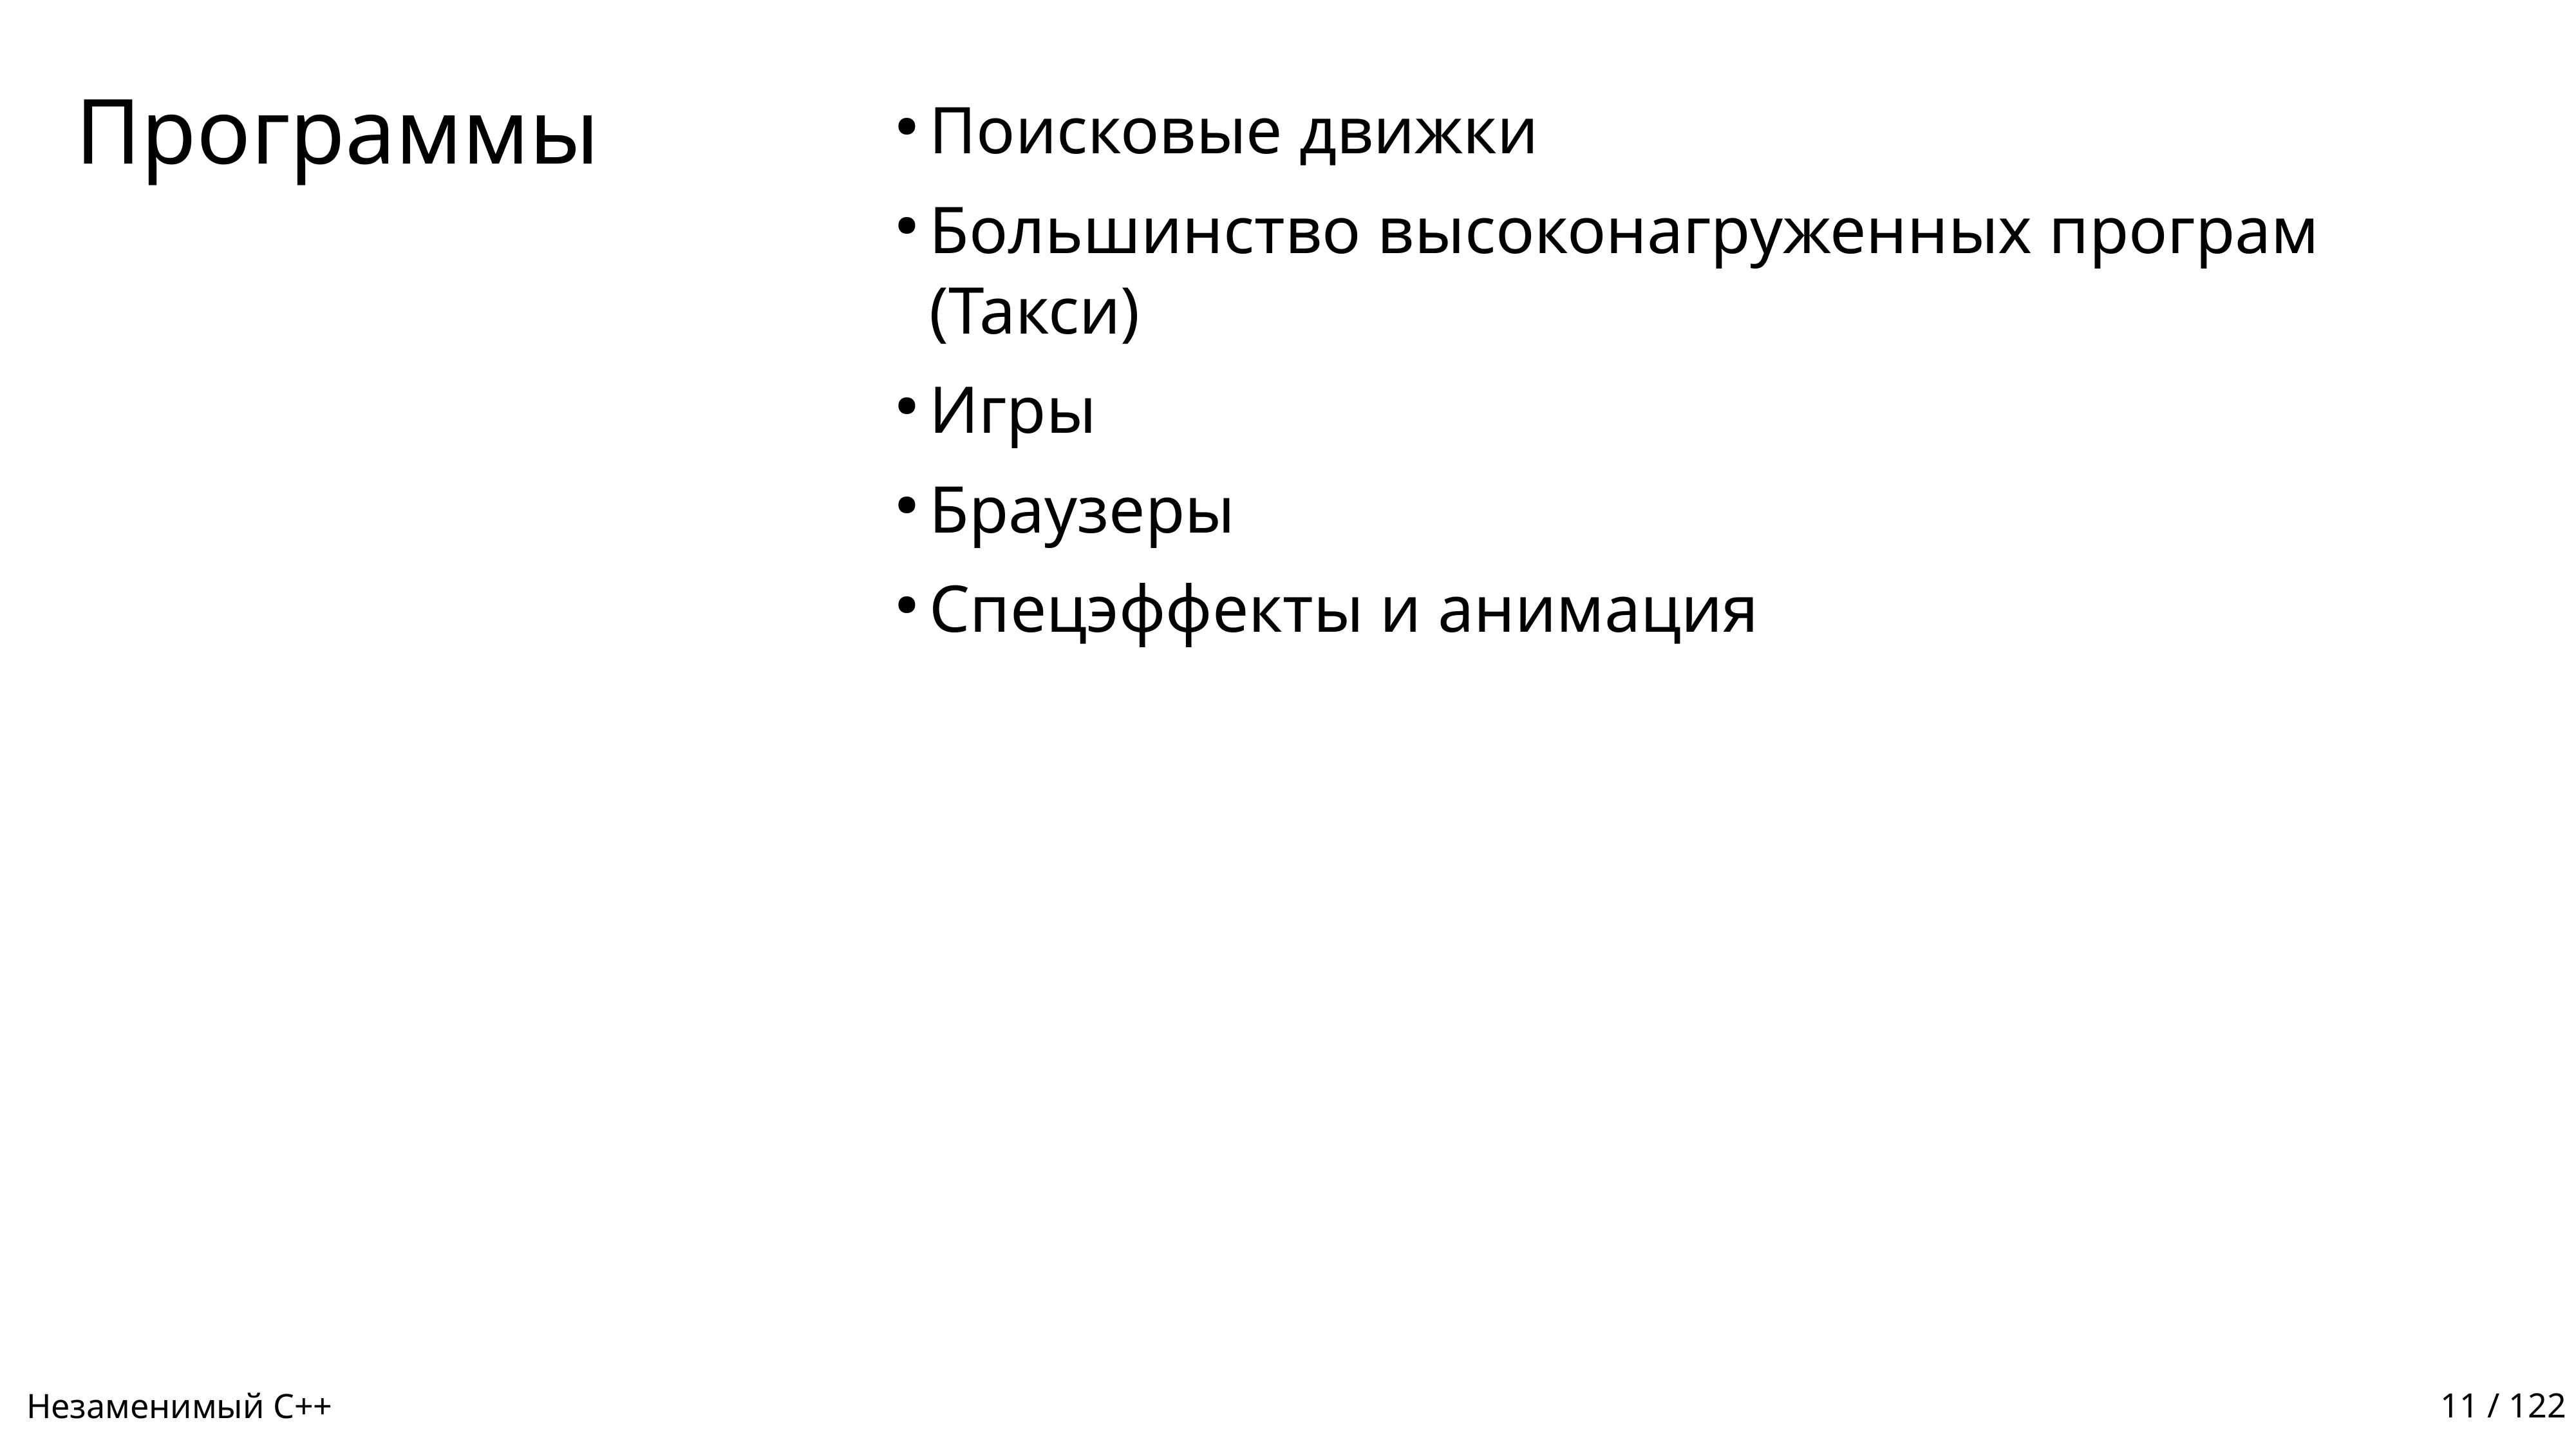

# Программы
Поисковые движки
Большинство высоконагруженных програм (Такси)
Игры
Браузеры
Спецэффекты и анимация
Незаменимый C++